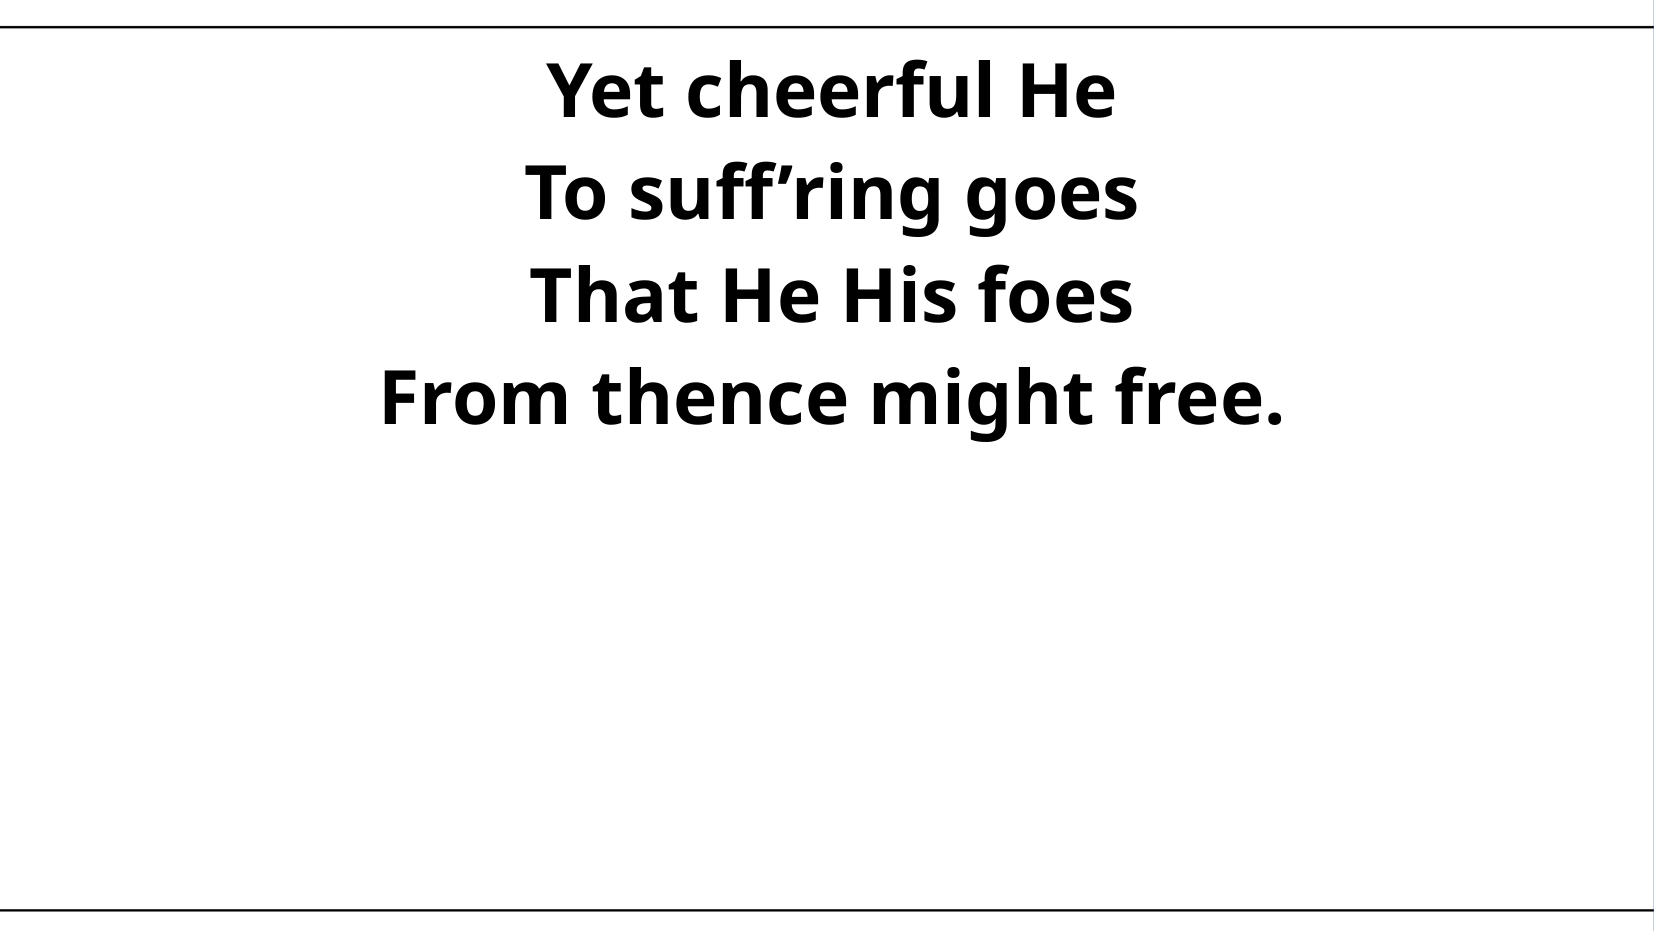

Yet cheerful He
To suff’ring goes
That He His foes
From thence might free.